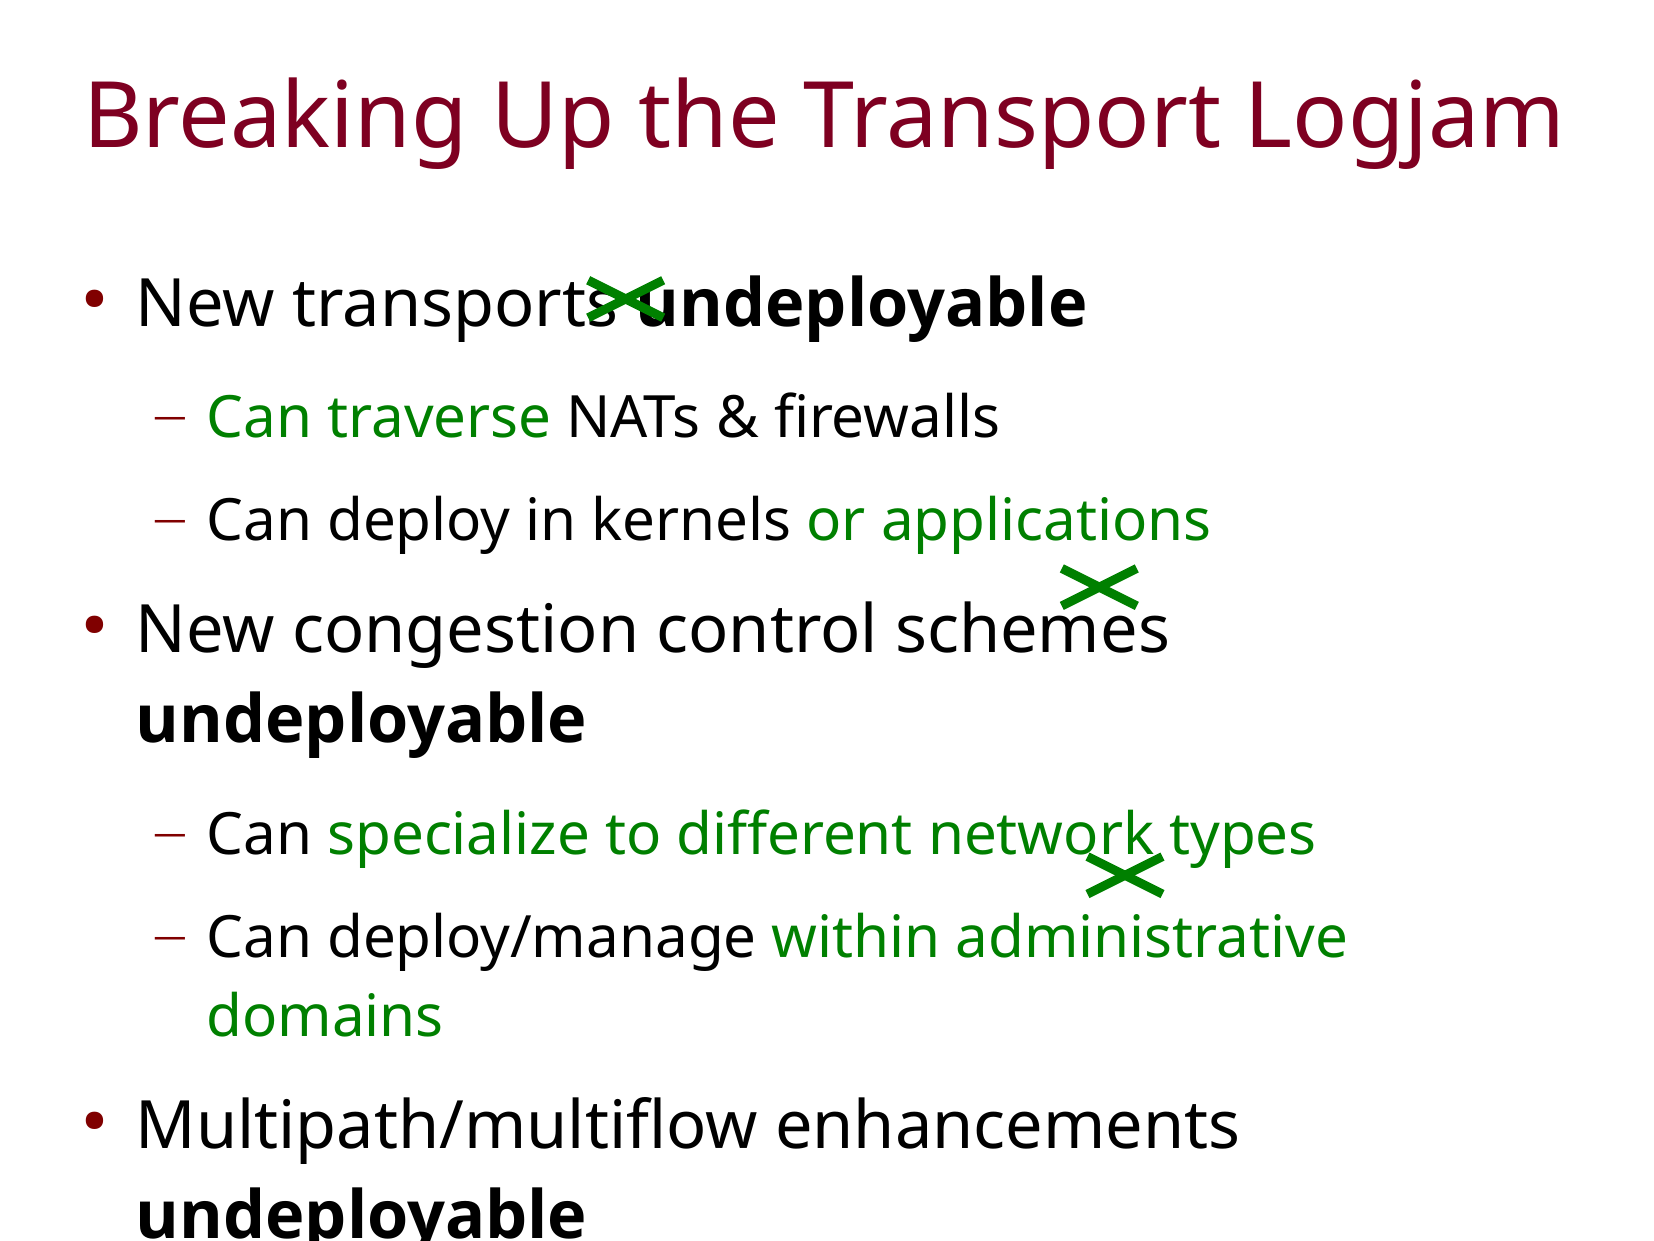

# Breaking Up the Transport Logjam
New transports undeployable
Can traverse NATs & firewalls
Can deploy in kernels or applications
New congestion control schemes undeployable
Can specialize to different network types
Can deploy/manage within administrative domains
Multipath/multiflow enhancements undeployable
Can deploy/manage within administrative domains